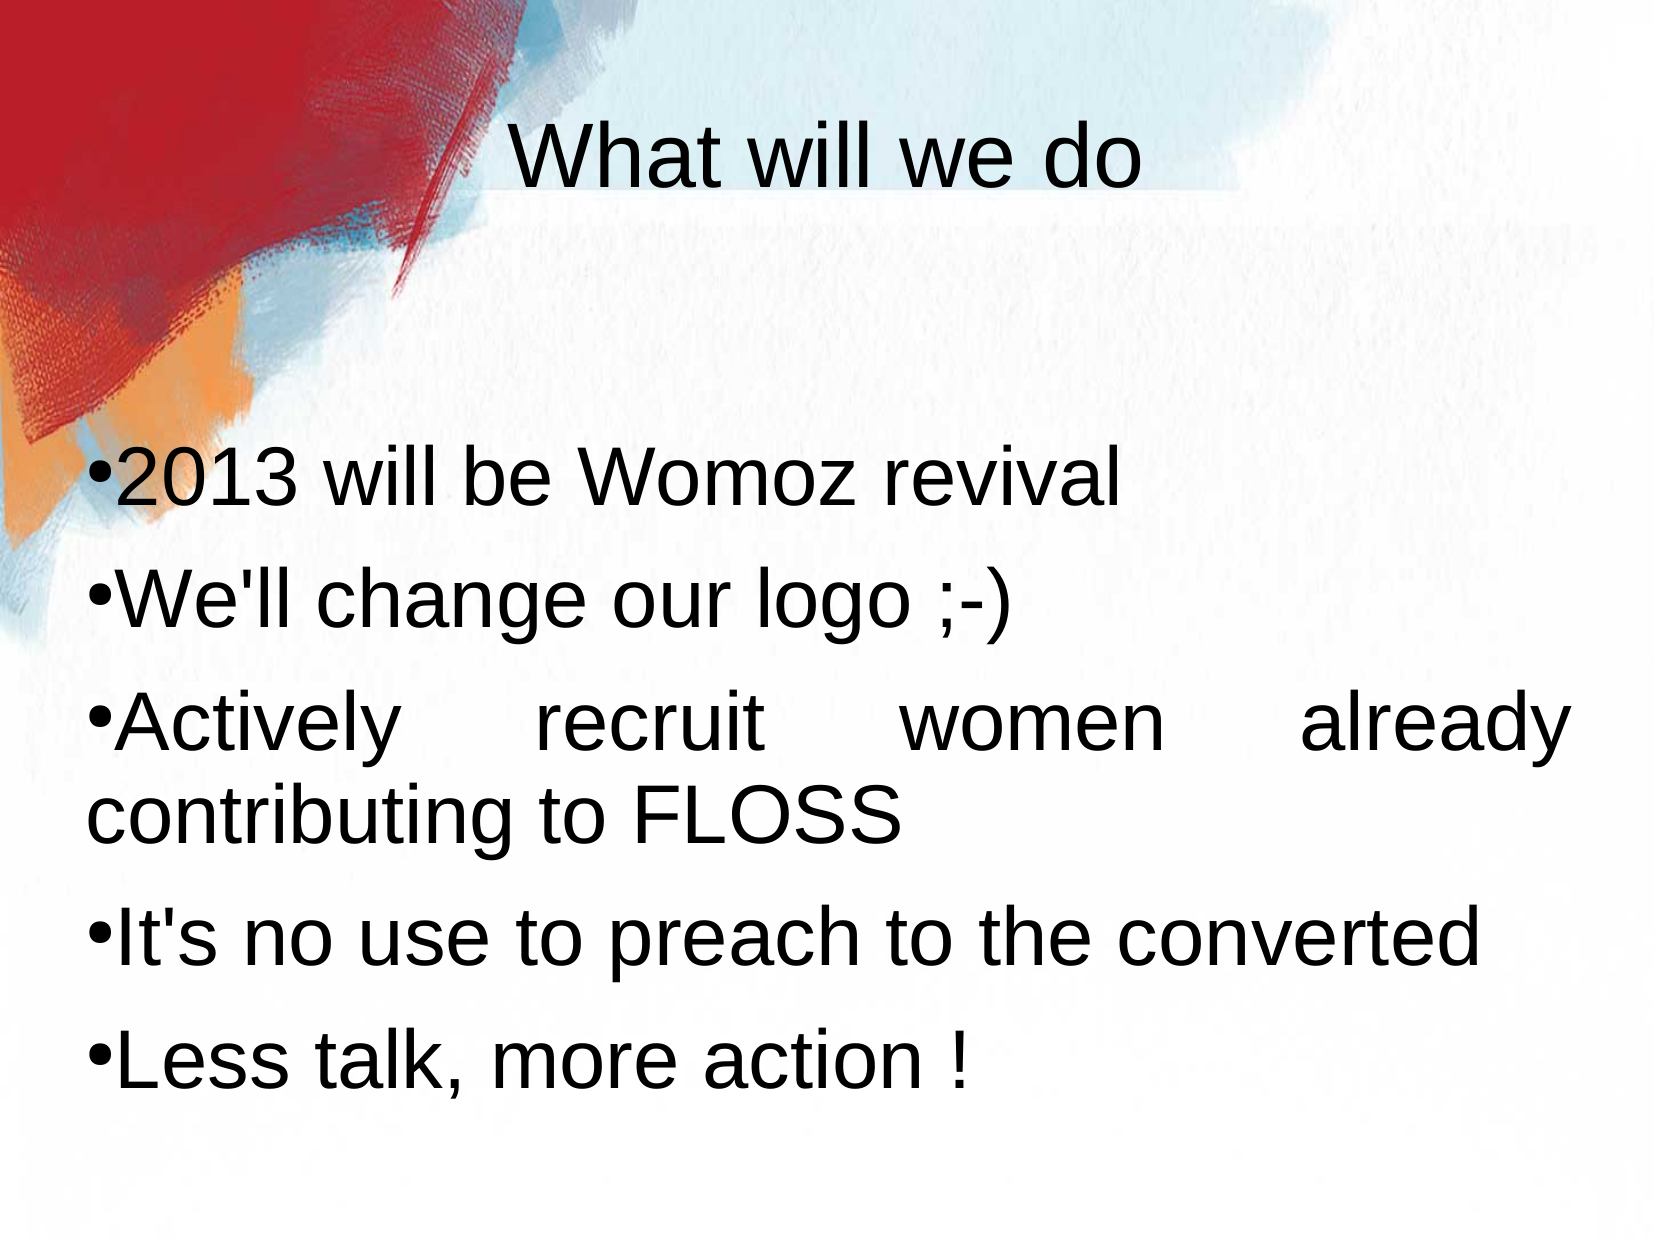

# What will we do
2013 will be Womoz revival
We'll change our logo ;-)
Actively recruit women already contributing to FLOSS
It's no use to preach to the converted
Less talk, more action !